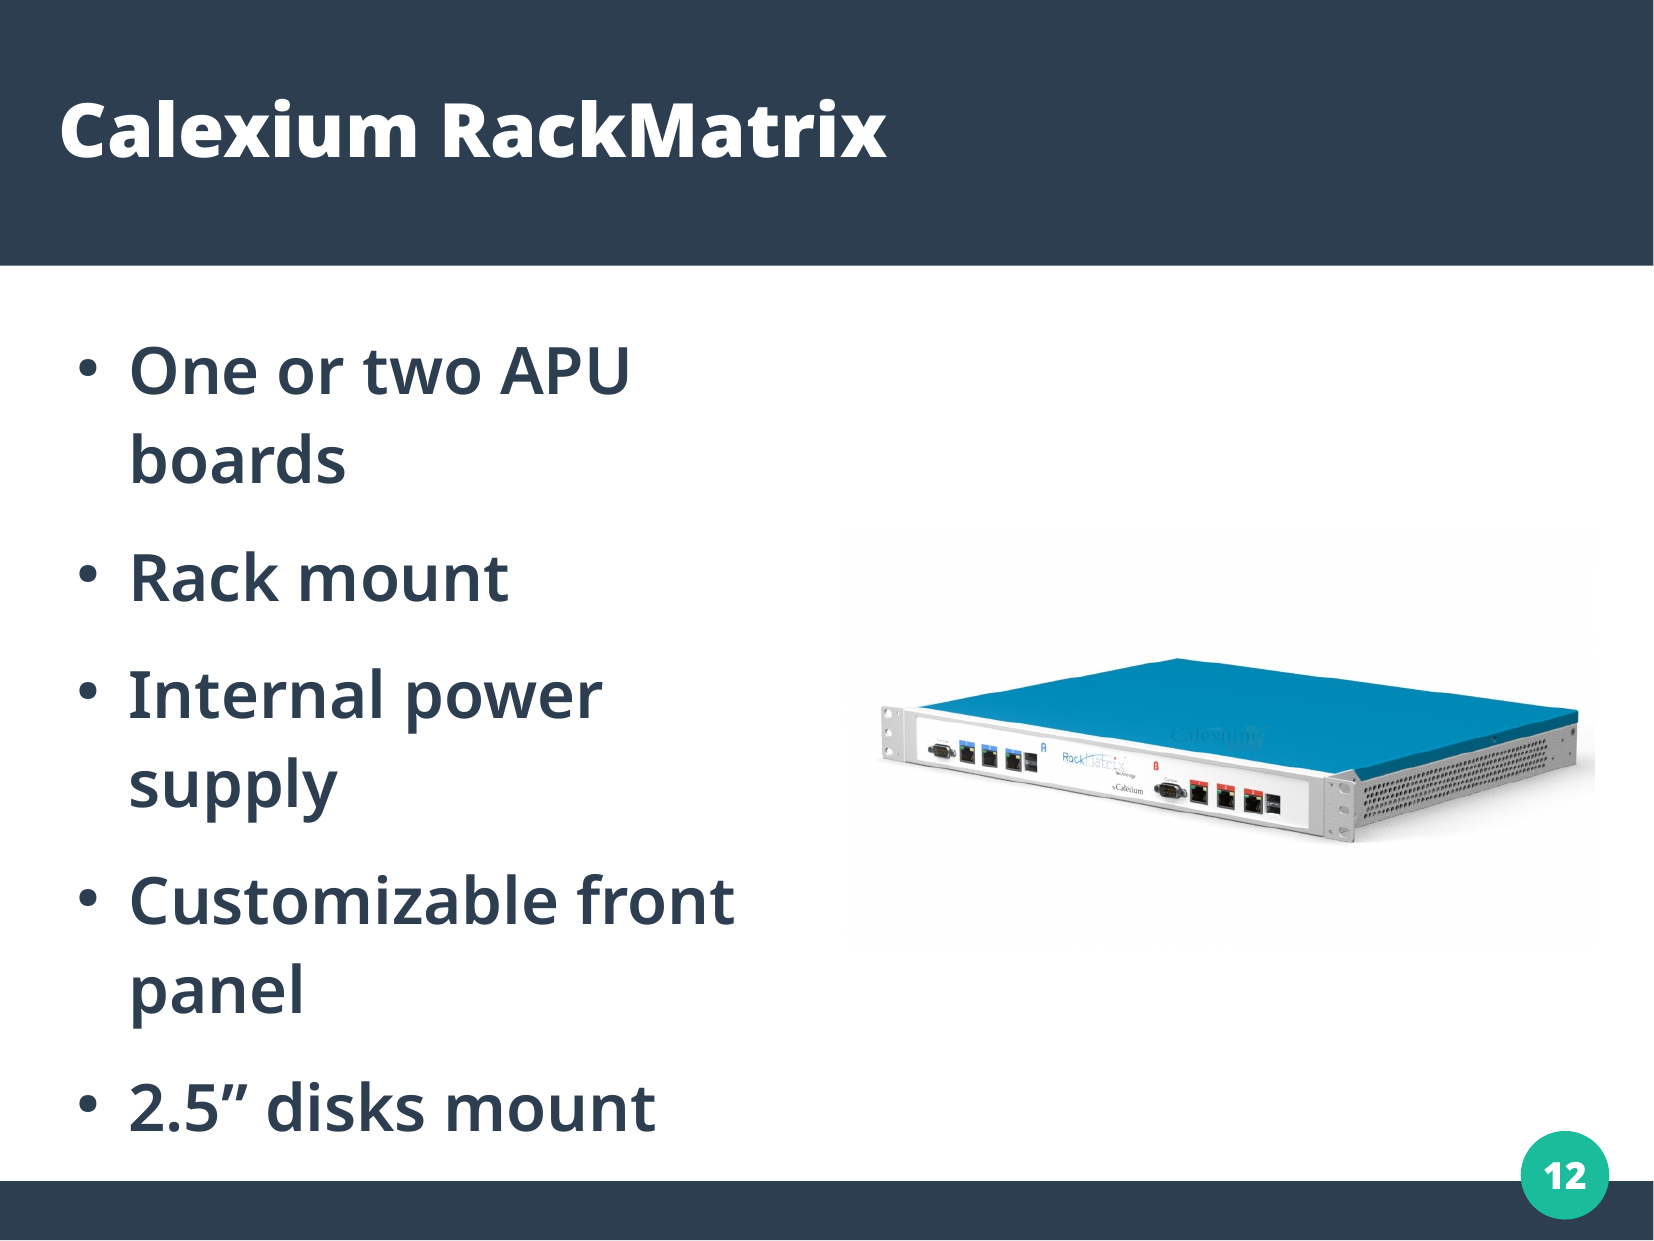

# Calexium RackMatrix
One or two APU boards
Rack mount
Internal power supply
Customizable front panel
2.5” disks mount
12